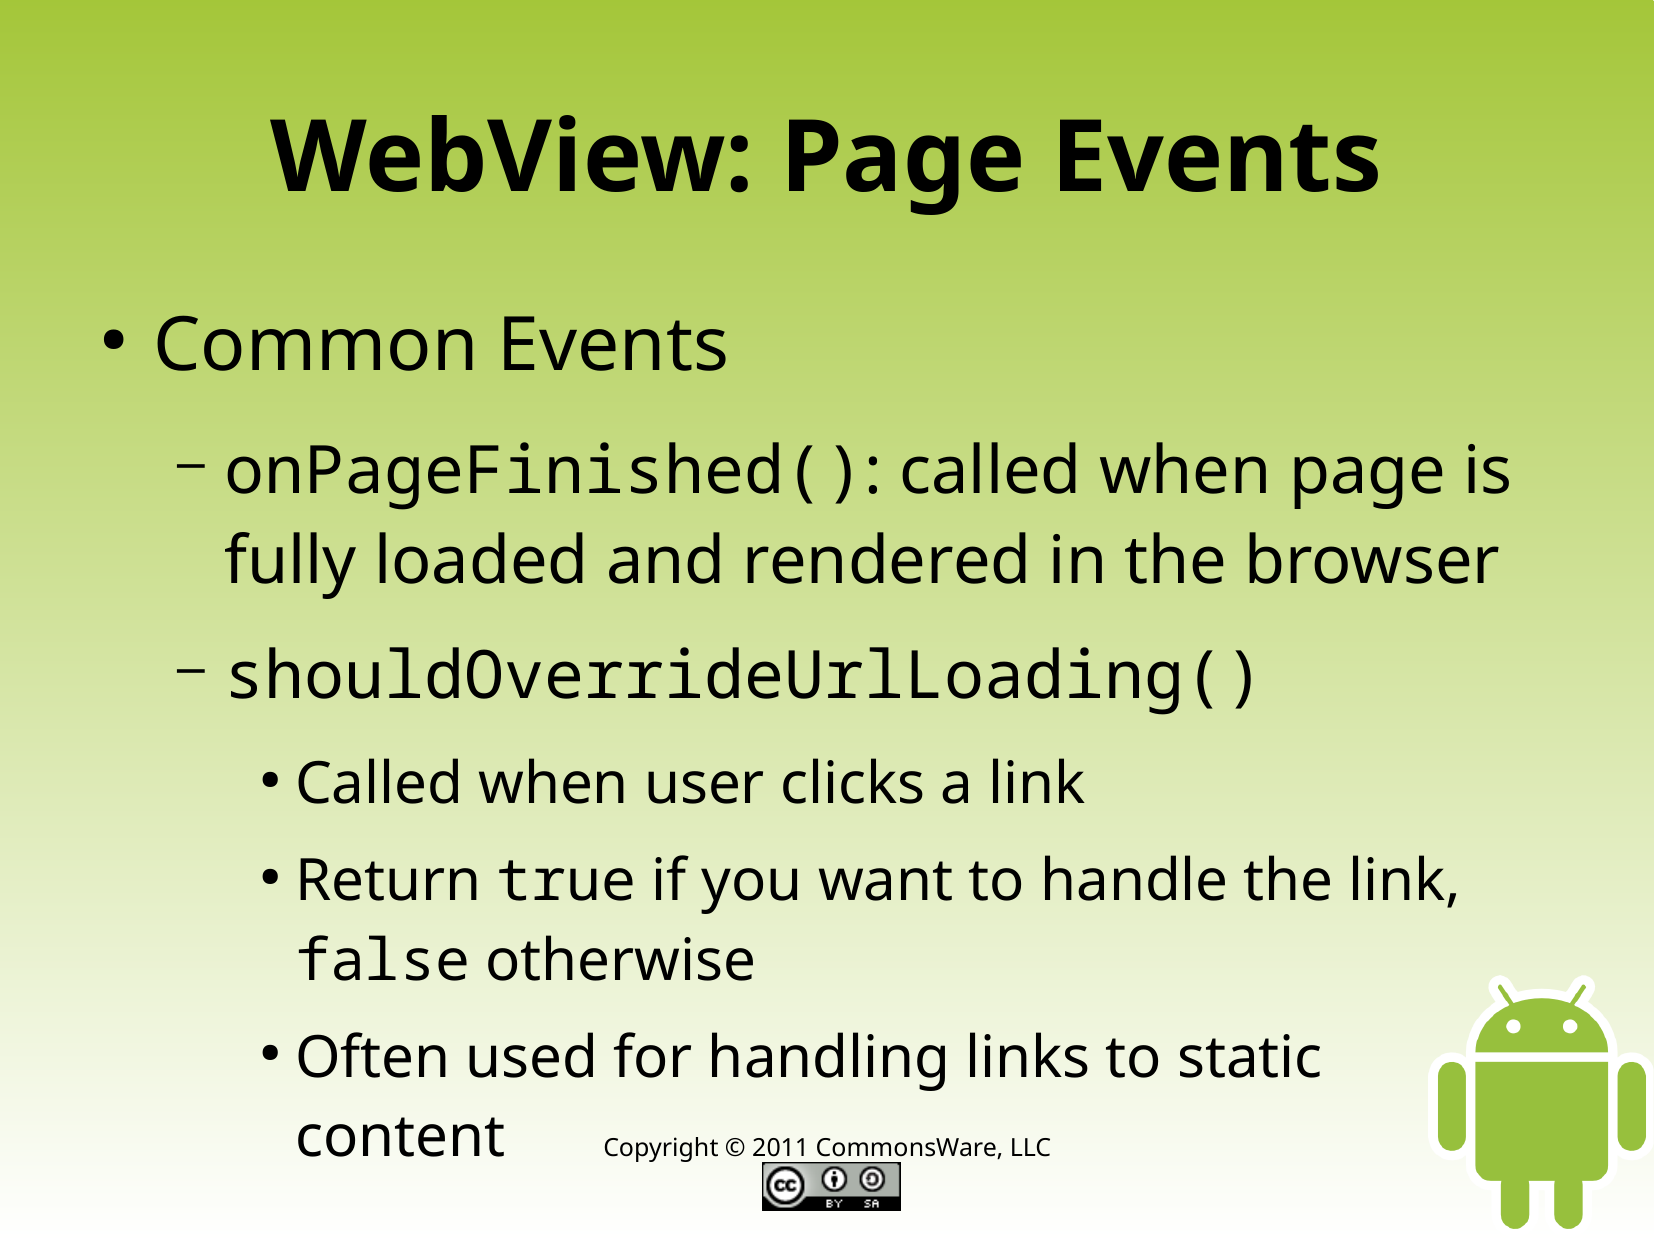

# WebView: Page Events
Common Events
onPageFinished(): called when page is fully loaded and rendered in the browser
shouldOverrideUrlLoading()
Called when user clicks a link
Return true if you want to handle the link,
false otherwise
Often used for handling links to static
content